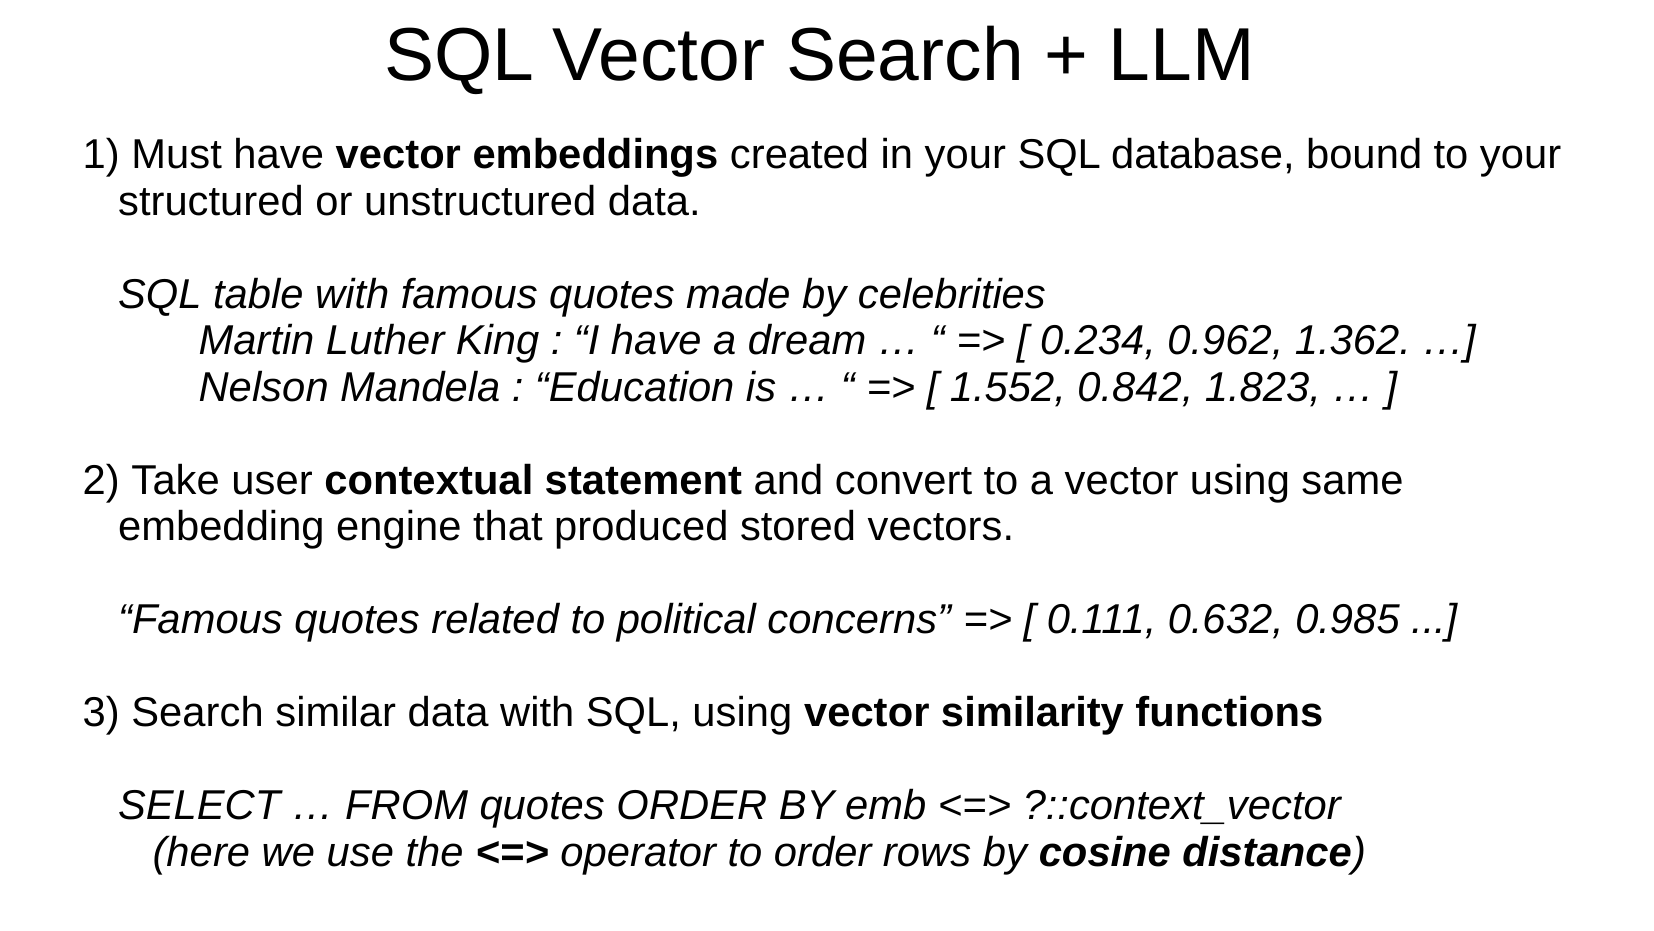

# SQL Vector Search + LLM
 Must have vector embeddings created in your SQL database, bound to your structured or unstructured data.
SQL table with famous quotes made by celebrities
 Martin Luther King : “I have a dream … “ => [ 0.234, 0.962, 1.362. …]
 Nelson Mandela : “Education is … “ => [ 1.552, 0.842, 1.823, … ]
 Take user contextual statement and convert to a vector using same embedding engine that produced stored vectors.
“Famous quotes related to political concerns” => [ 0.111, 0.632, 0.985 ...]
 Search similar data with SQL, using vector similarity functions
SELECT … FROM quotes ORDER BY emb <=> ?::context_vector
 (here we use the <=> operator to order rows by cosine distance)